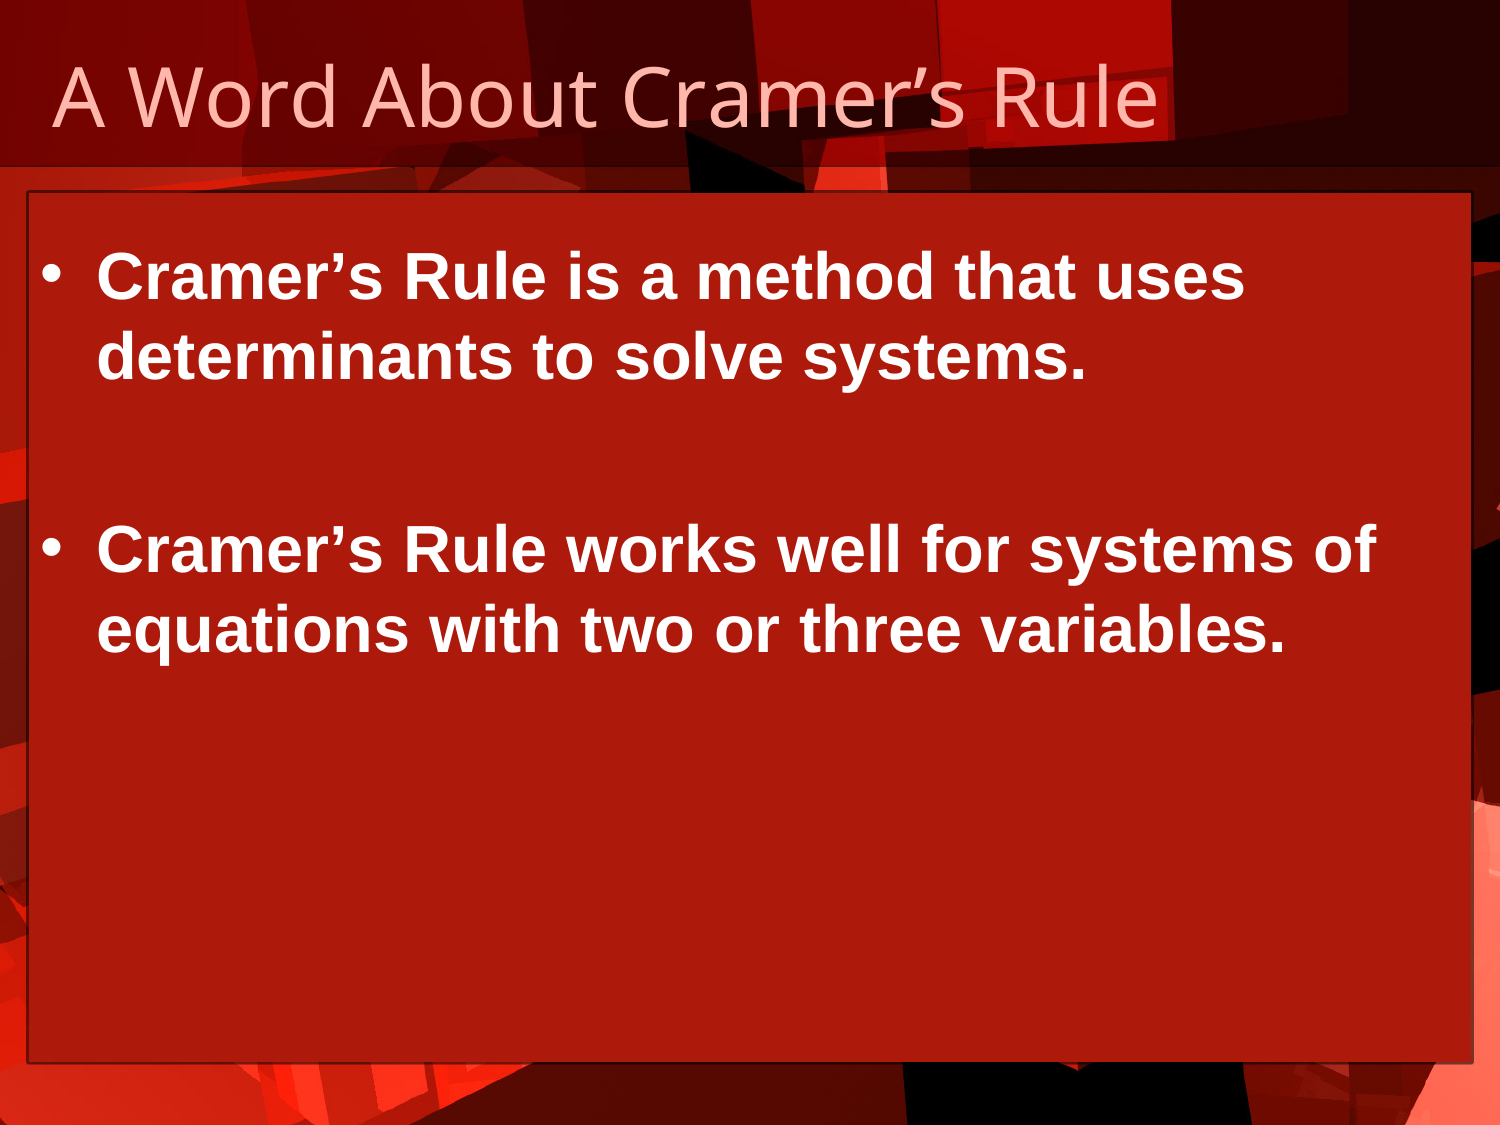

# A Word About Cramer’s Rule
Cramer’s Rule is a method that uses determinants to solve systems.
Cramer’s Rule works well for systems of equations with two or three variables.